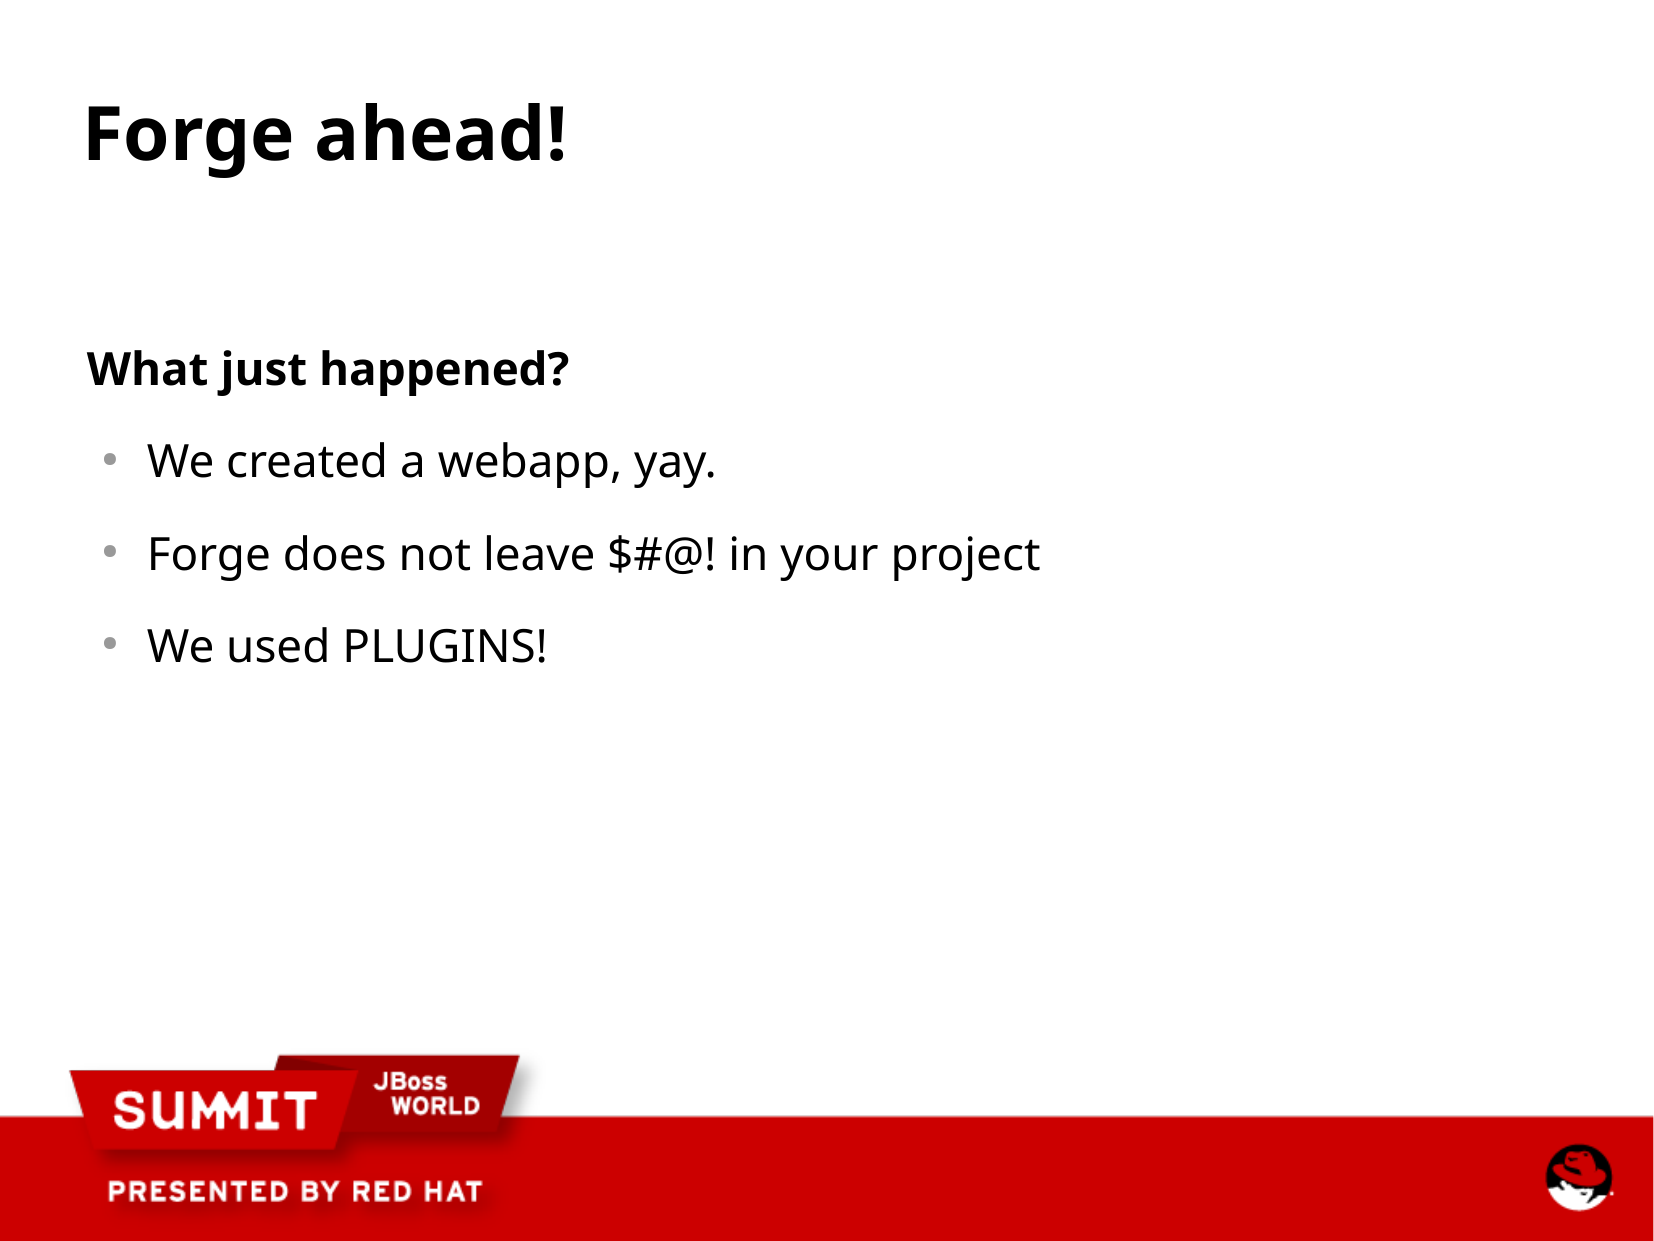

# Forge ahead!
What just happened?
We created a webapp, yay.
Forge does not leave $#@! in your project
We used PLUGINS!